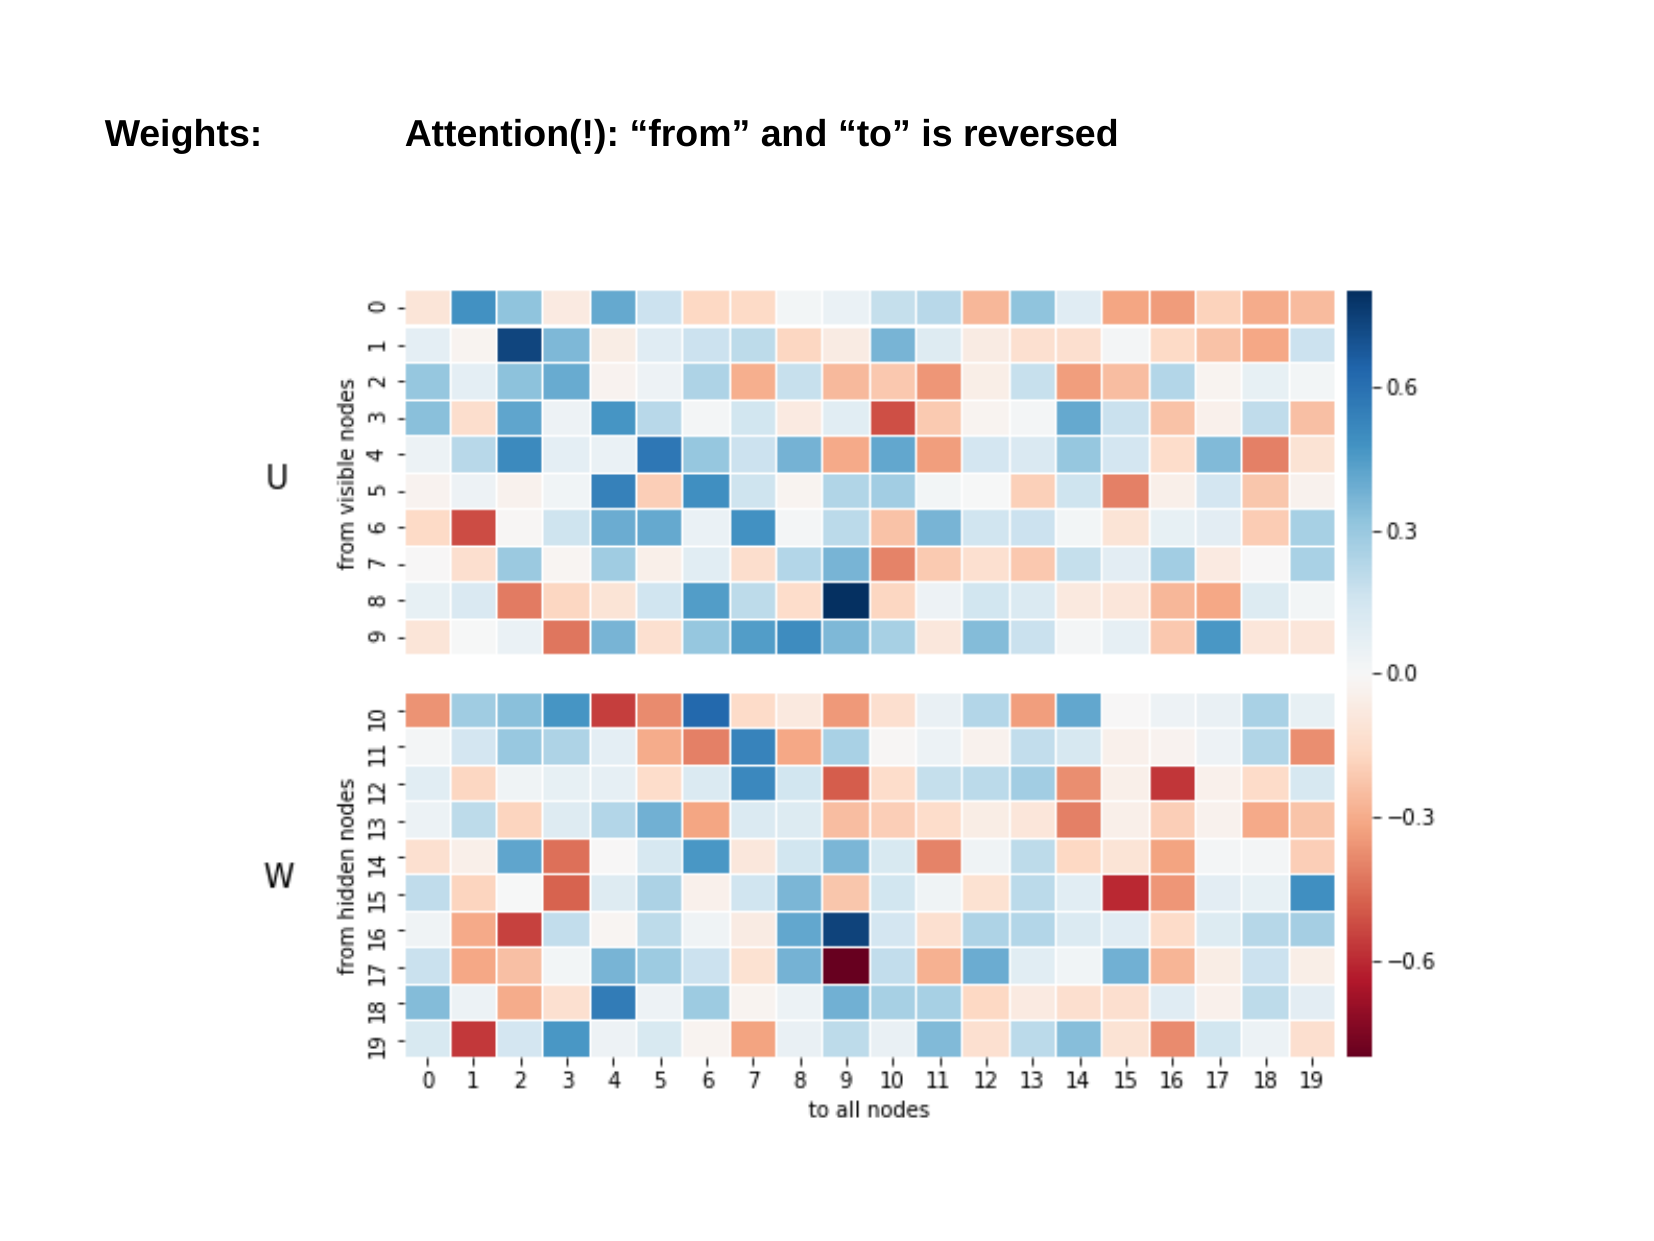

Weights:		Attention(!): “from” and “to” is reversed